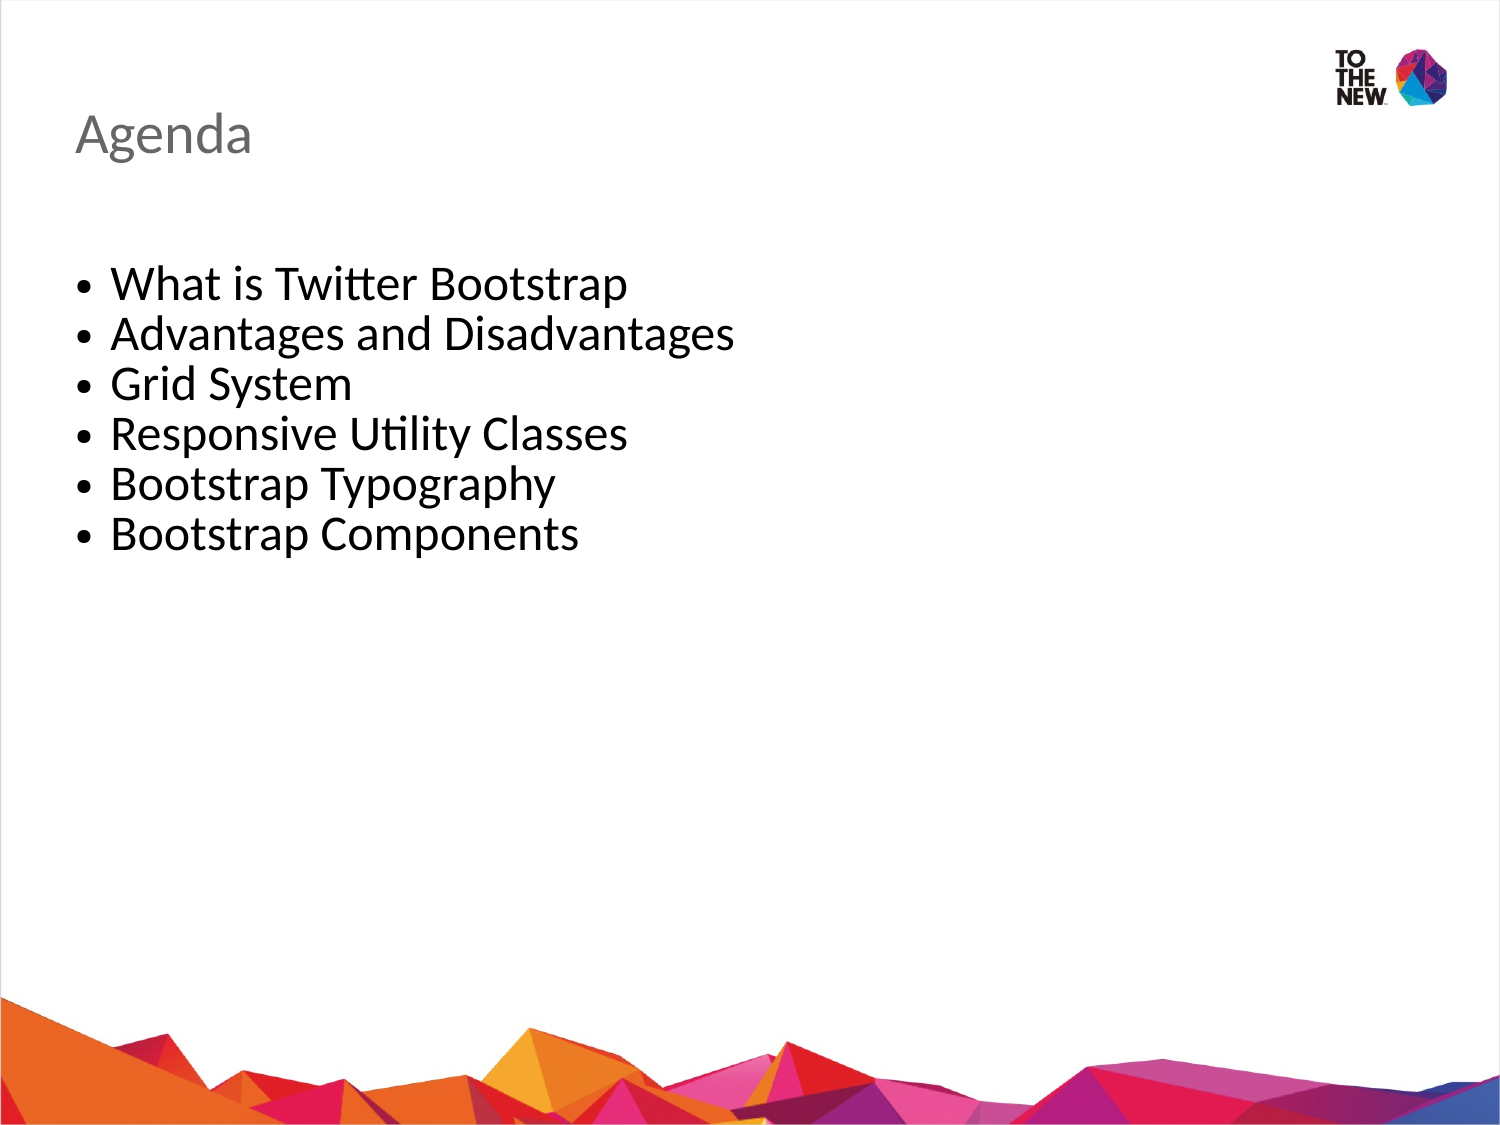

# Agenda
What is Twitter Bootstrap
Advantages and Disadvantages
Grid System
Responsive Utility Classes
Bootstrap Typography
Bootstrap Components